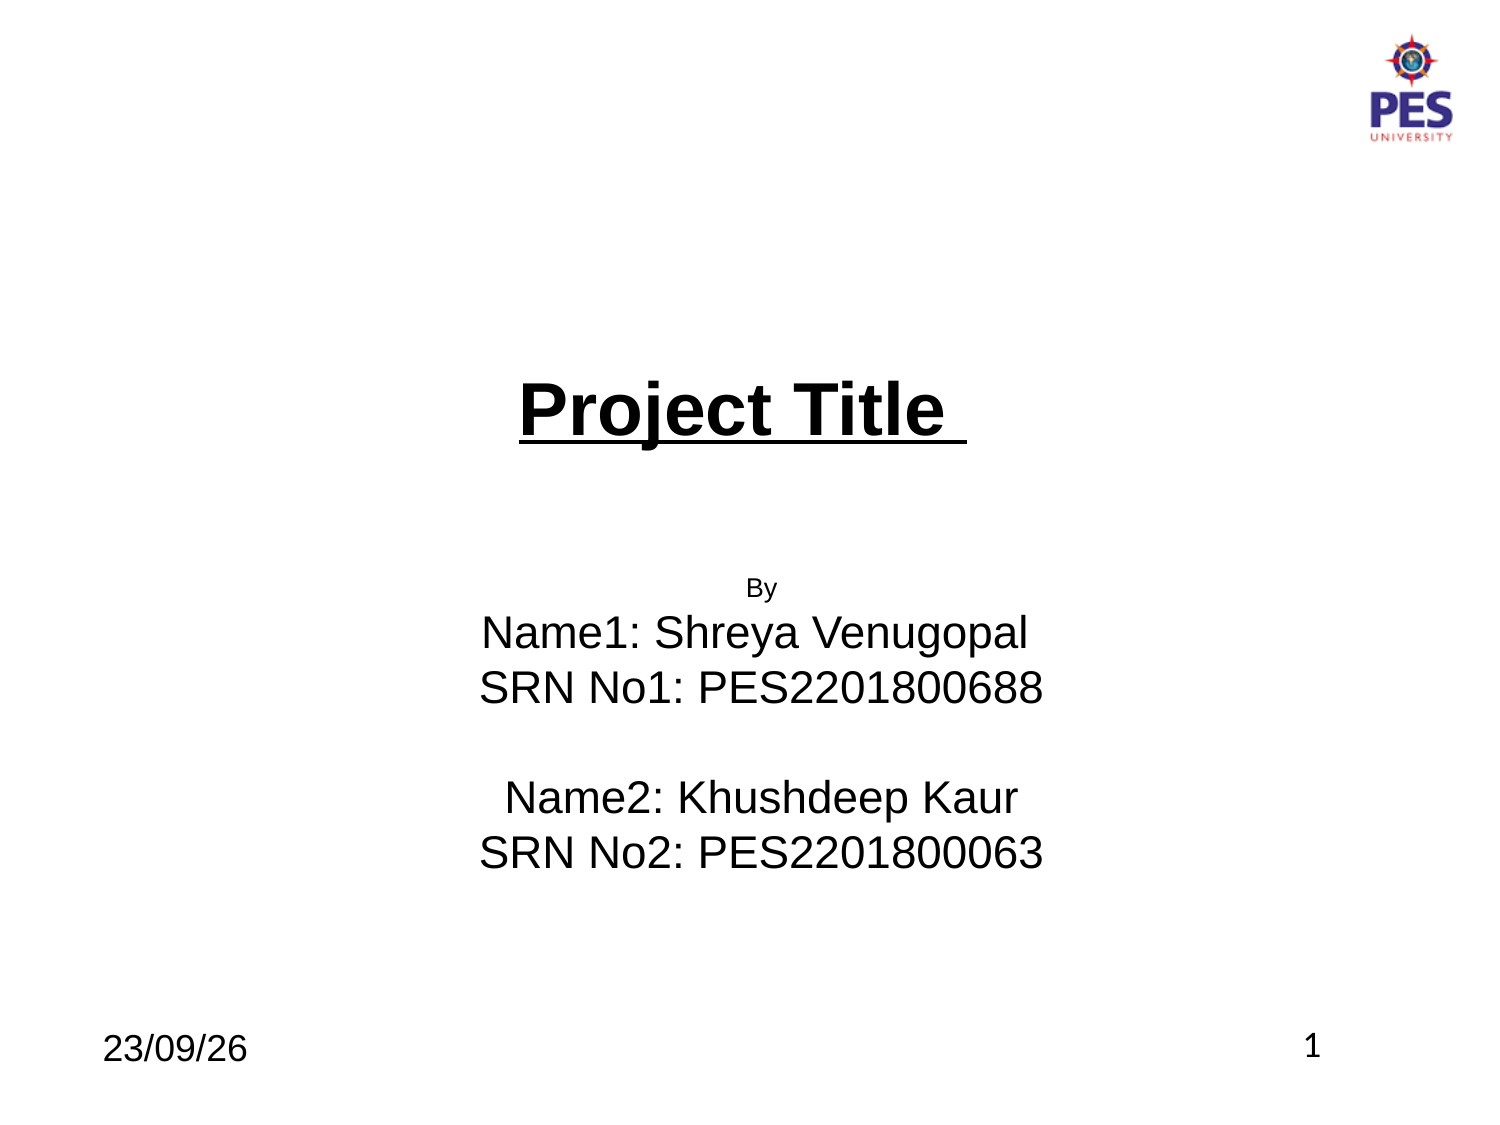

Project Title
By
Name1: Shreya Venugopal
SRN No1: PES2201800688
Name2: Khushdeep Kaur
SRN No2: PES2201800063